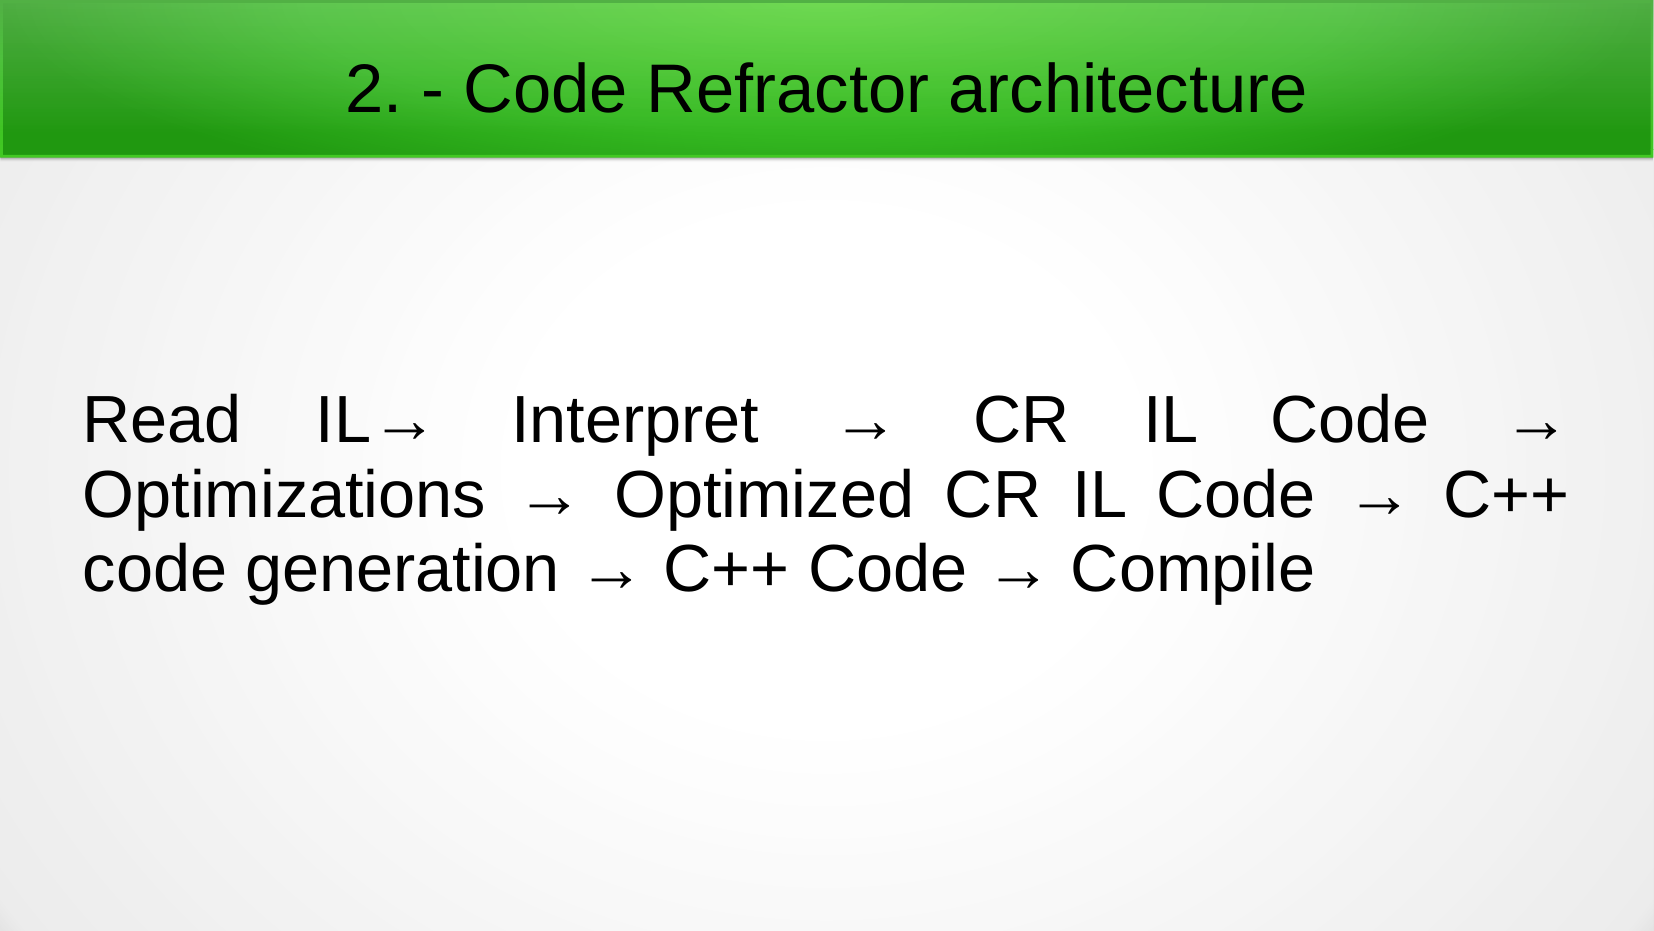

# 2. - Code Refractor architecture
Read IL→ Interpret → CR IL Code → Optimizations → Optimized CR IL Code → C++ code generation → C++ Code → Compile